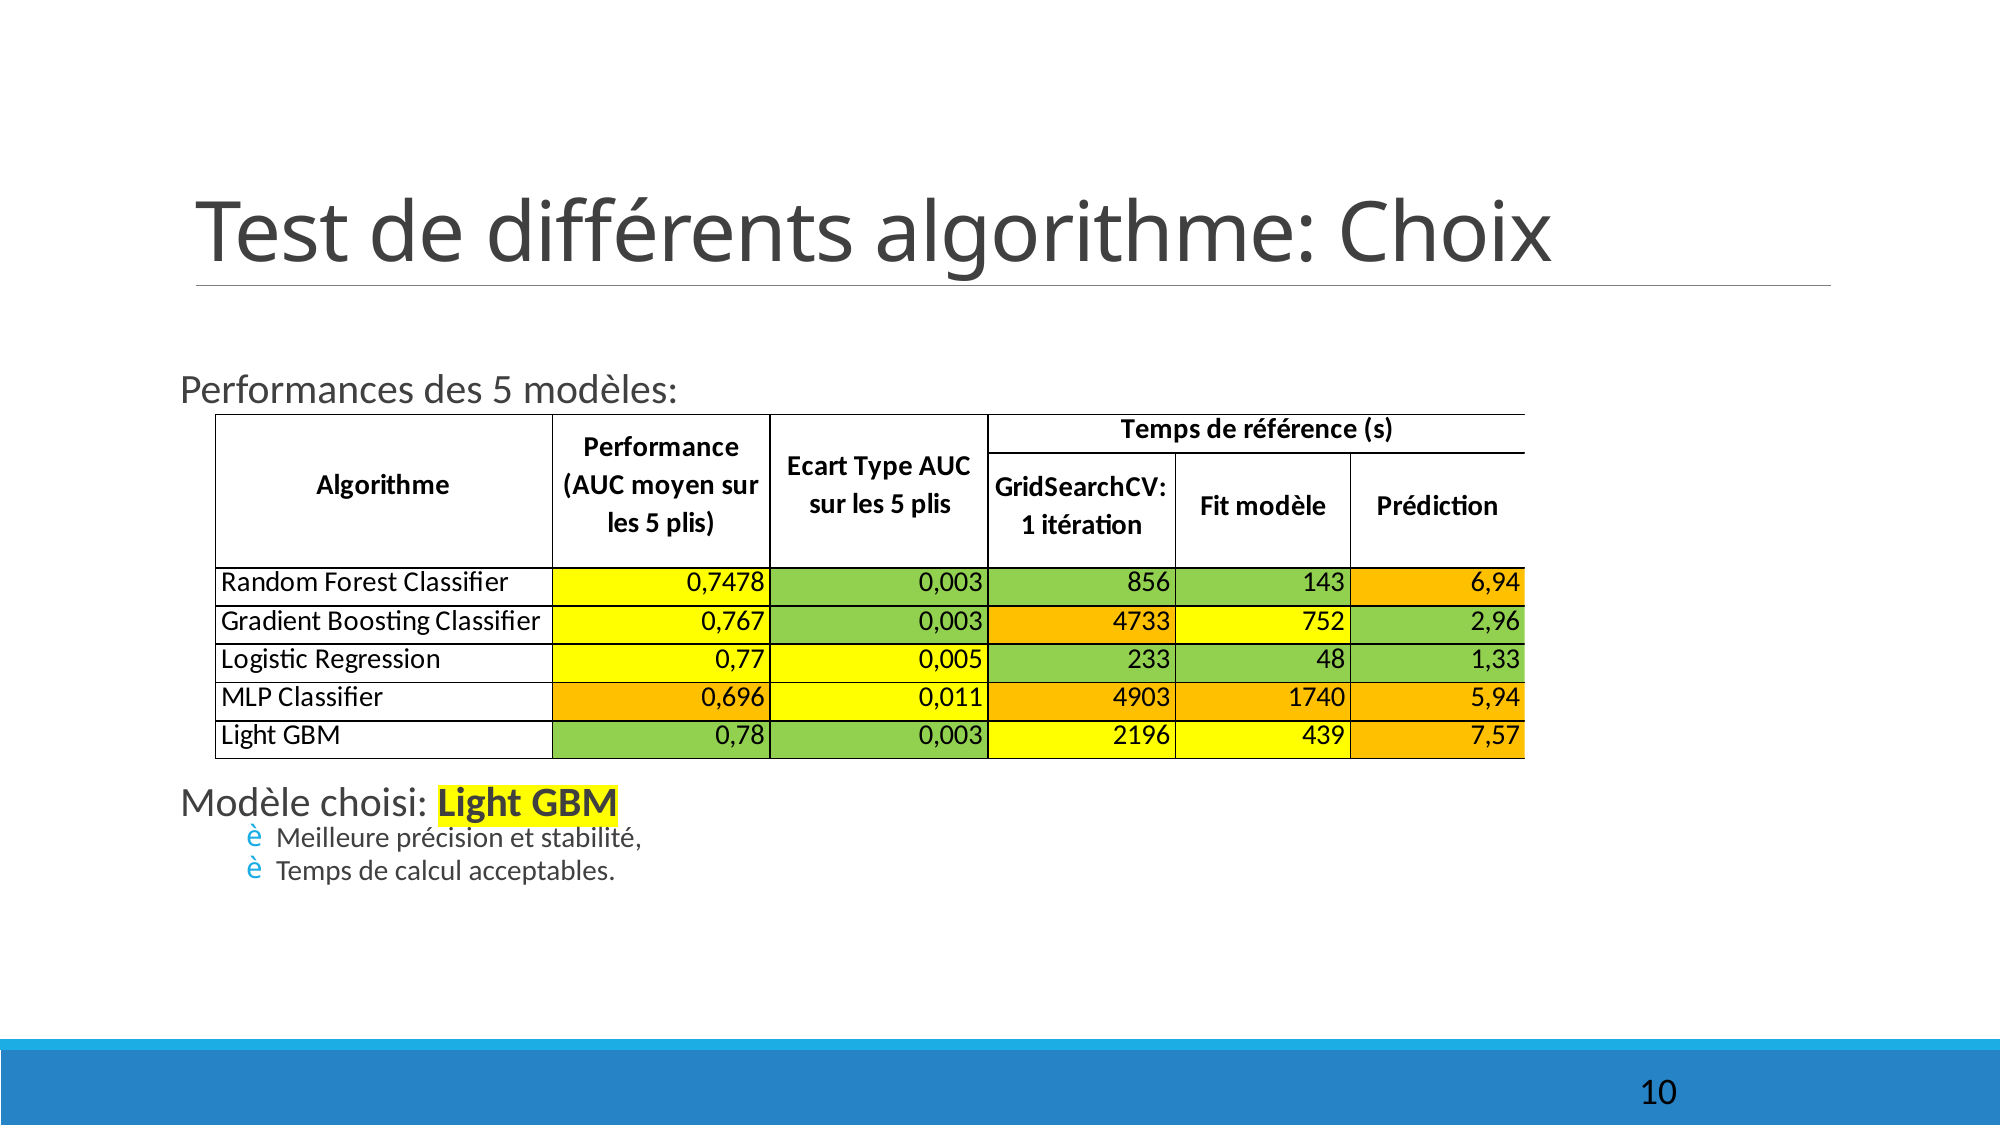

# Test de différents algorithme: Choix
Performances des 5 modèles:
Modèle choisi: Light GBM
Meilleure précision et stabilité,
Temps de calcul acceptables.